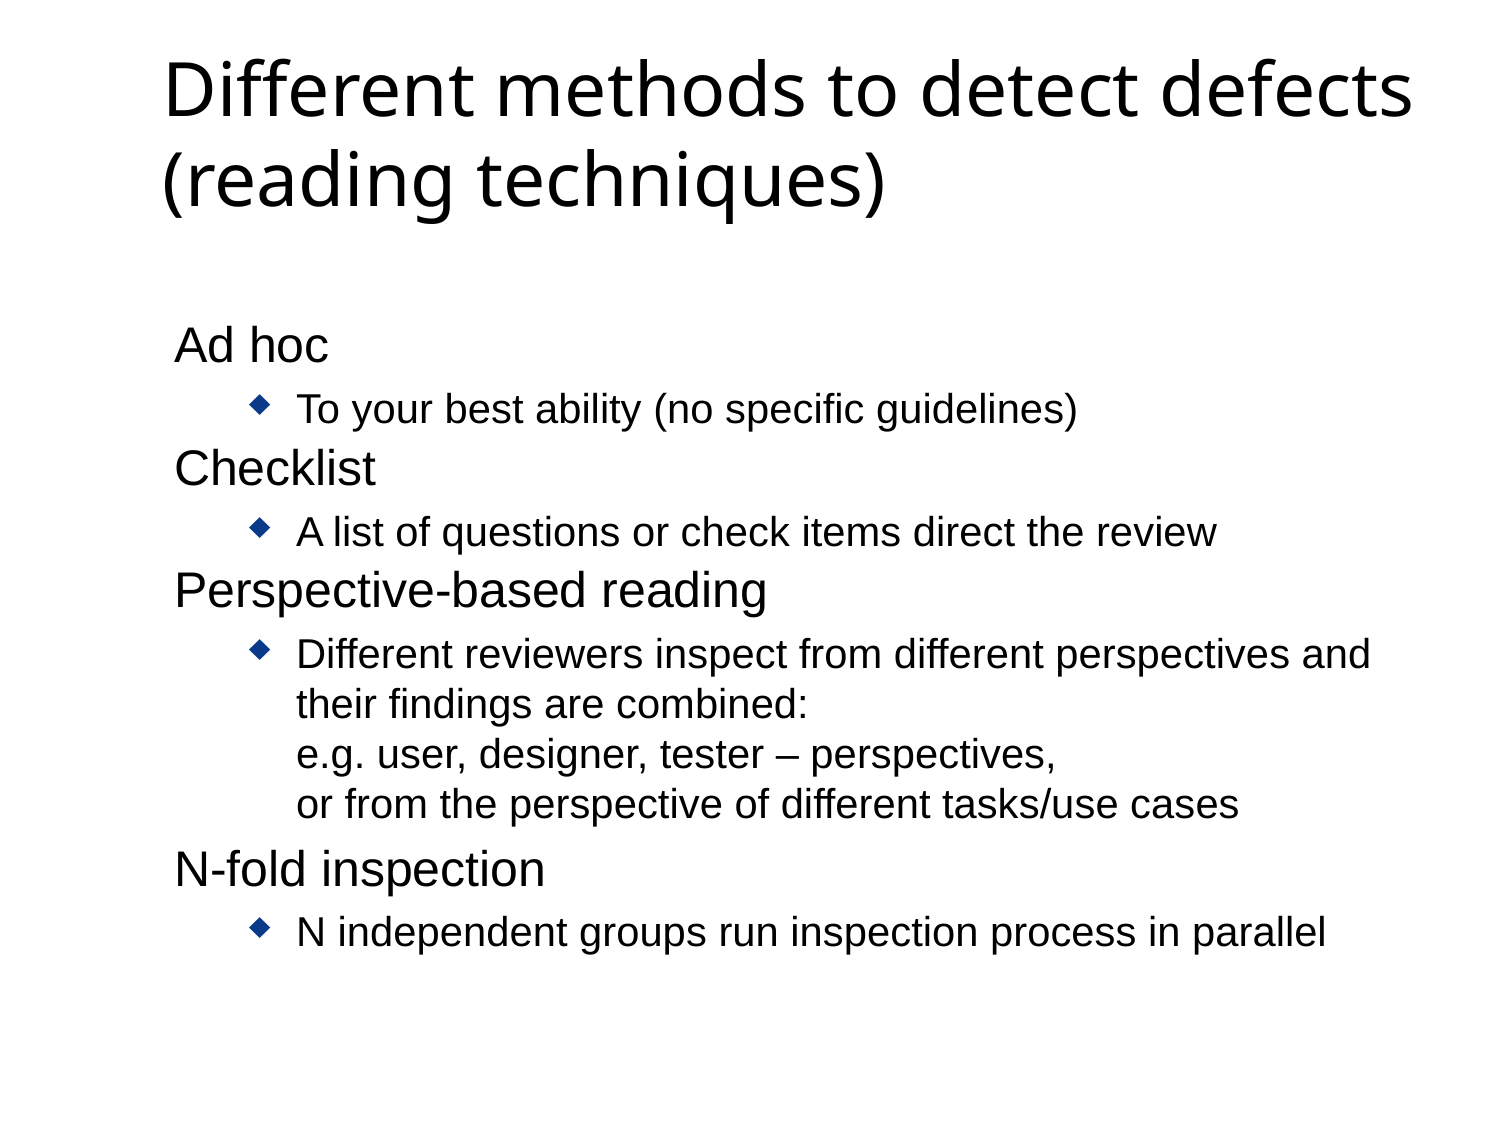

# Different methods to detect defects (reading techniques)
Ad hoc
To your best ability (no specific guidelines)
Checklist
A list of questions or check items direct the review
Perspective-based reading
Different reviewers inspect from different perspectives and their findings are combined:
e.g. user, designer, tester – perspectives,
or from the perspective of different tasks/use cases
N-fold inspection
N independent groups run inspection process in parallel